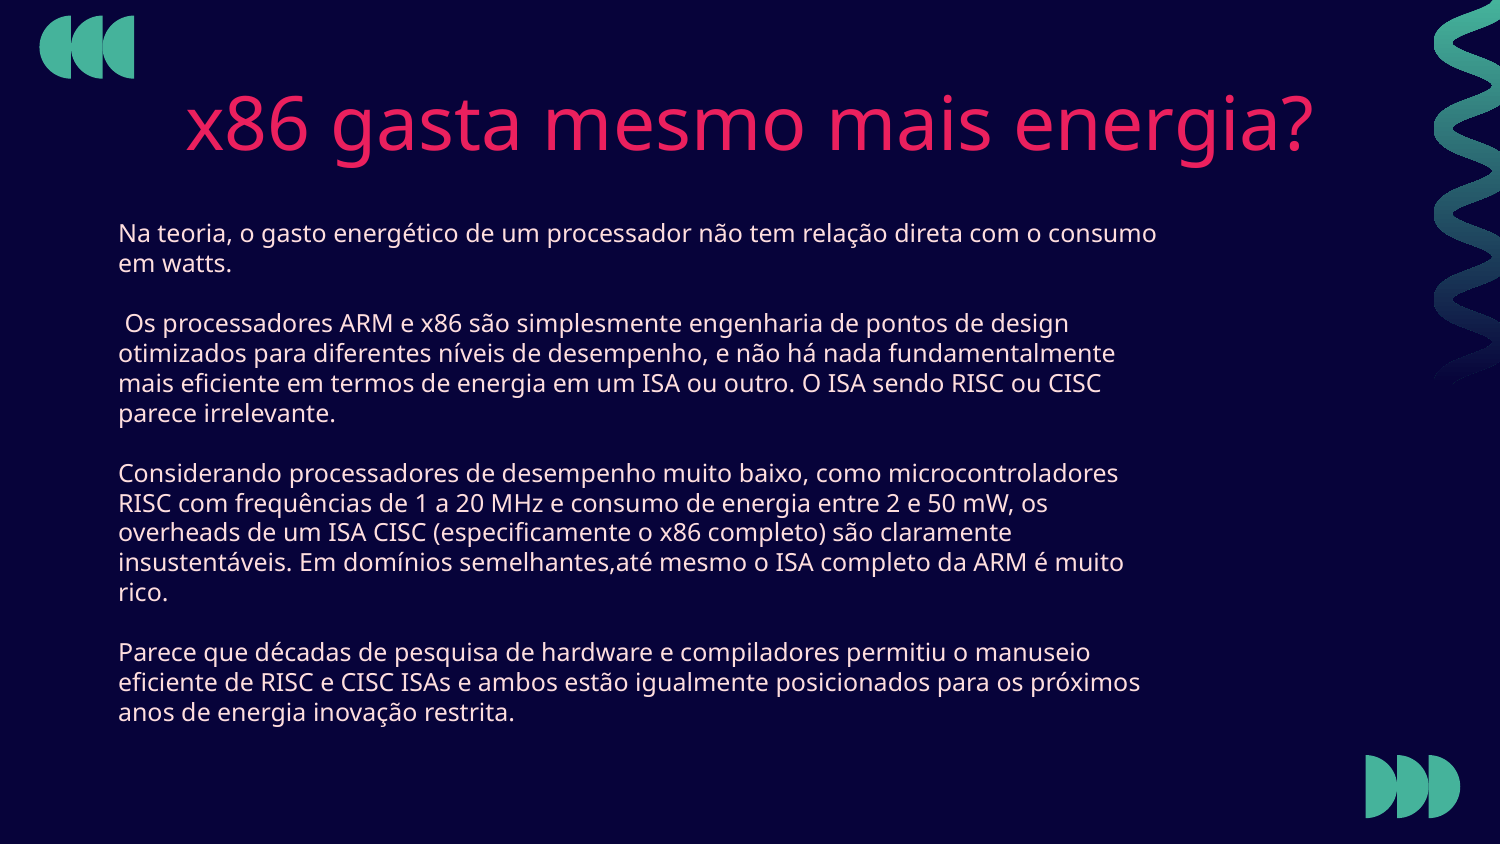

# x86 gasta mesmo mais energia?
Na teoria, o gasto energético de um processador não tem relação direta com o consumo em watts.
 Os processadores ARM e x86 são simplesmente engenharia de pontos de design otimizados para diferentes níveis de desempenho, e não há nada fundamentalmente mais eficiente em termos de energia em um ISA ou outro. O ISA sendo RISC ou CISC parece irrelevante.
Considerando processadores de desempenho muito baixo, como microcontroladores RISC com frequências de 1 a 20 MHz e consumo de energia entre 2 e 50 mW, os overheads de um ISA CISC (especificamente o x86 completo) são claramente insustentáveis. Em domínios semelhantes,até mesmo o ISA completo da ARM é muito rico.
Parece que décadas de pesquisa de hardware e compiladores permitiu o manuseio eficiente de RISC e CISC ISAs e ambos estão igualmente posicionados para os próximos anos de energia inovação restrita.